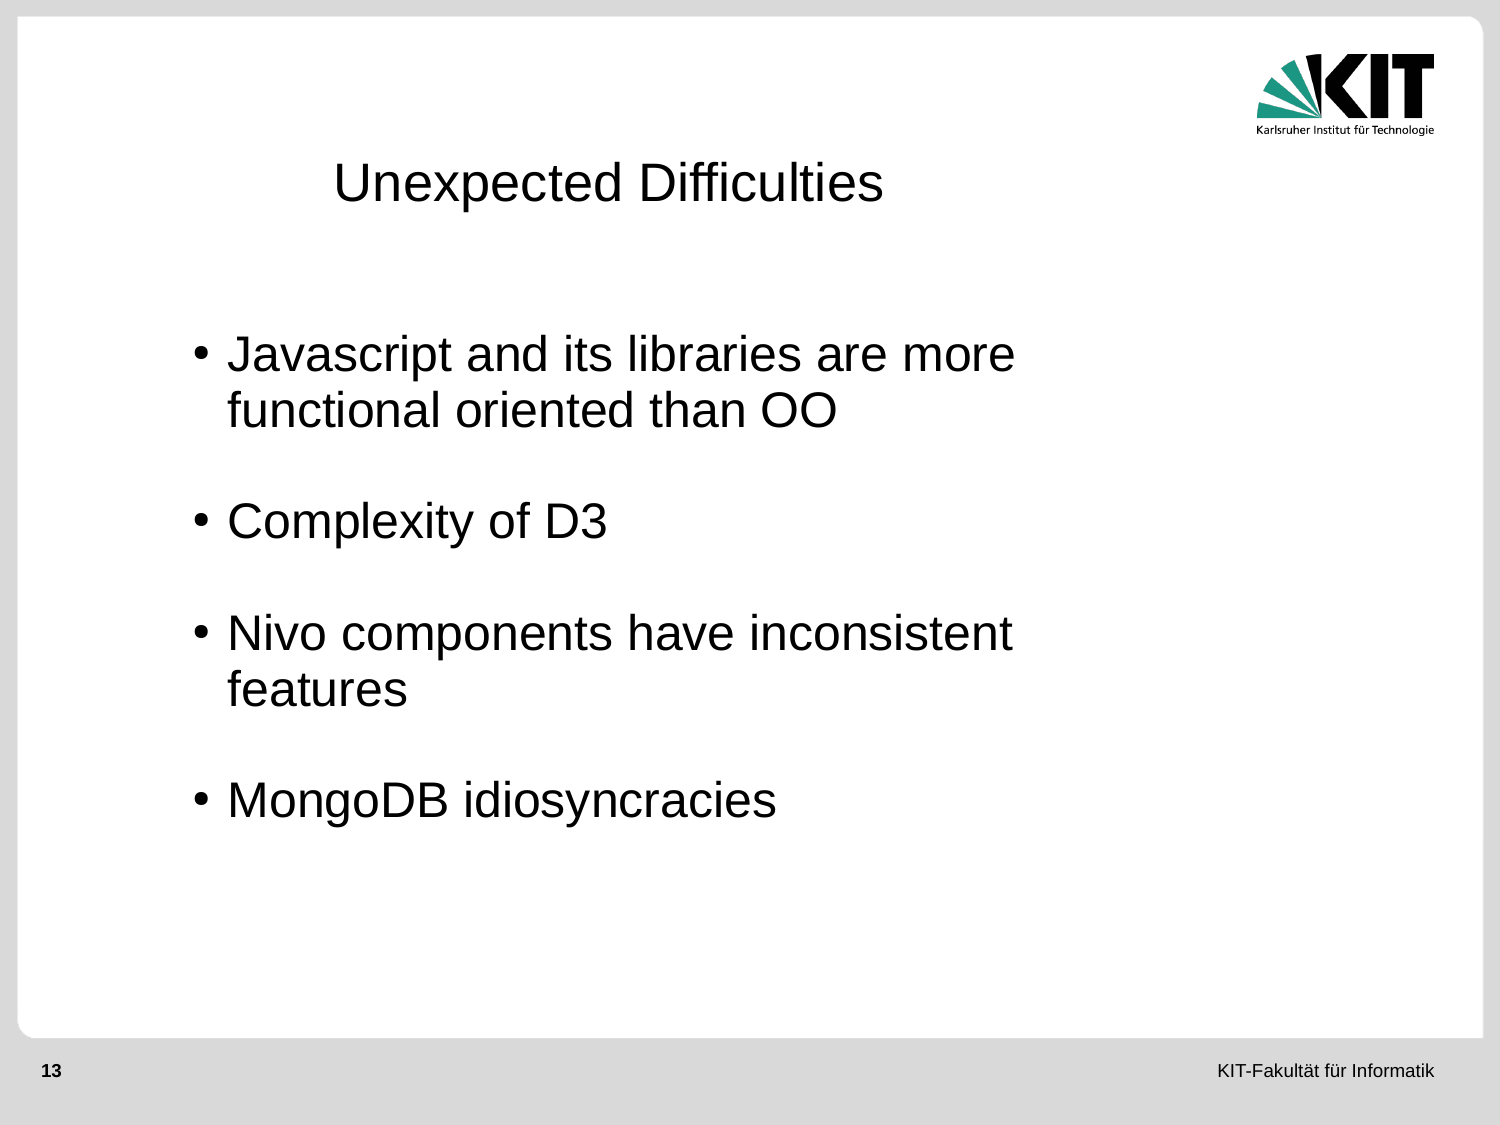

Unexpected Difficulties
Javascript and its libraries are more functional oriented than OO
Complexity of D3
Nivo components have inconsistent features
MongoDB idiosyncracies